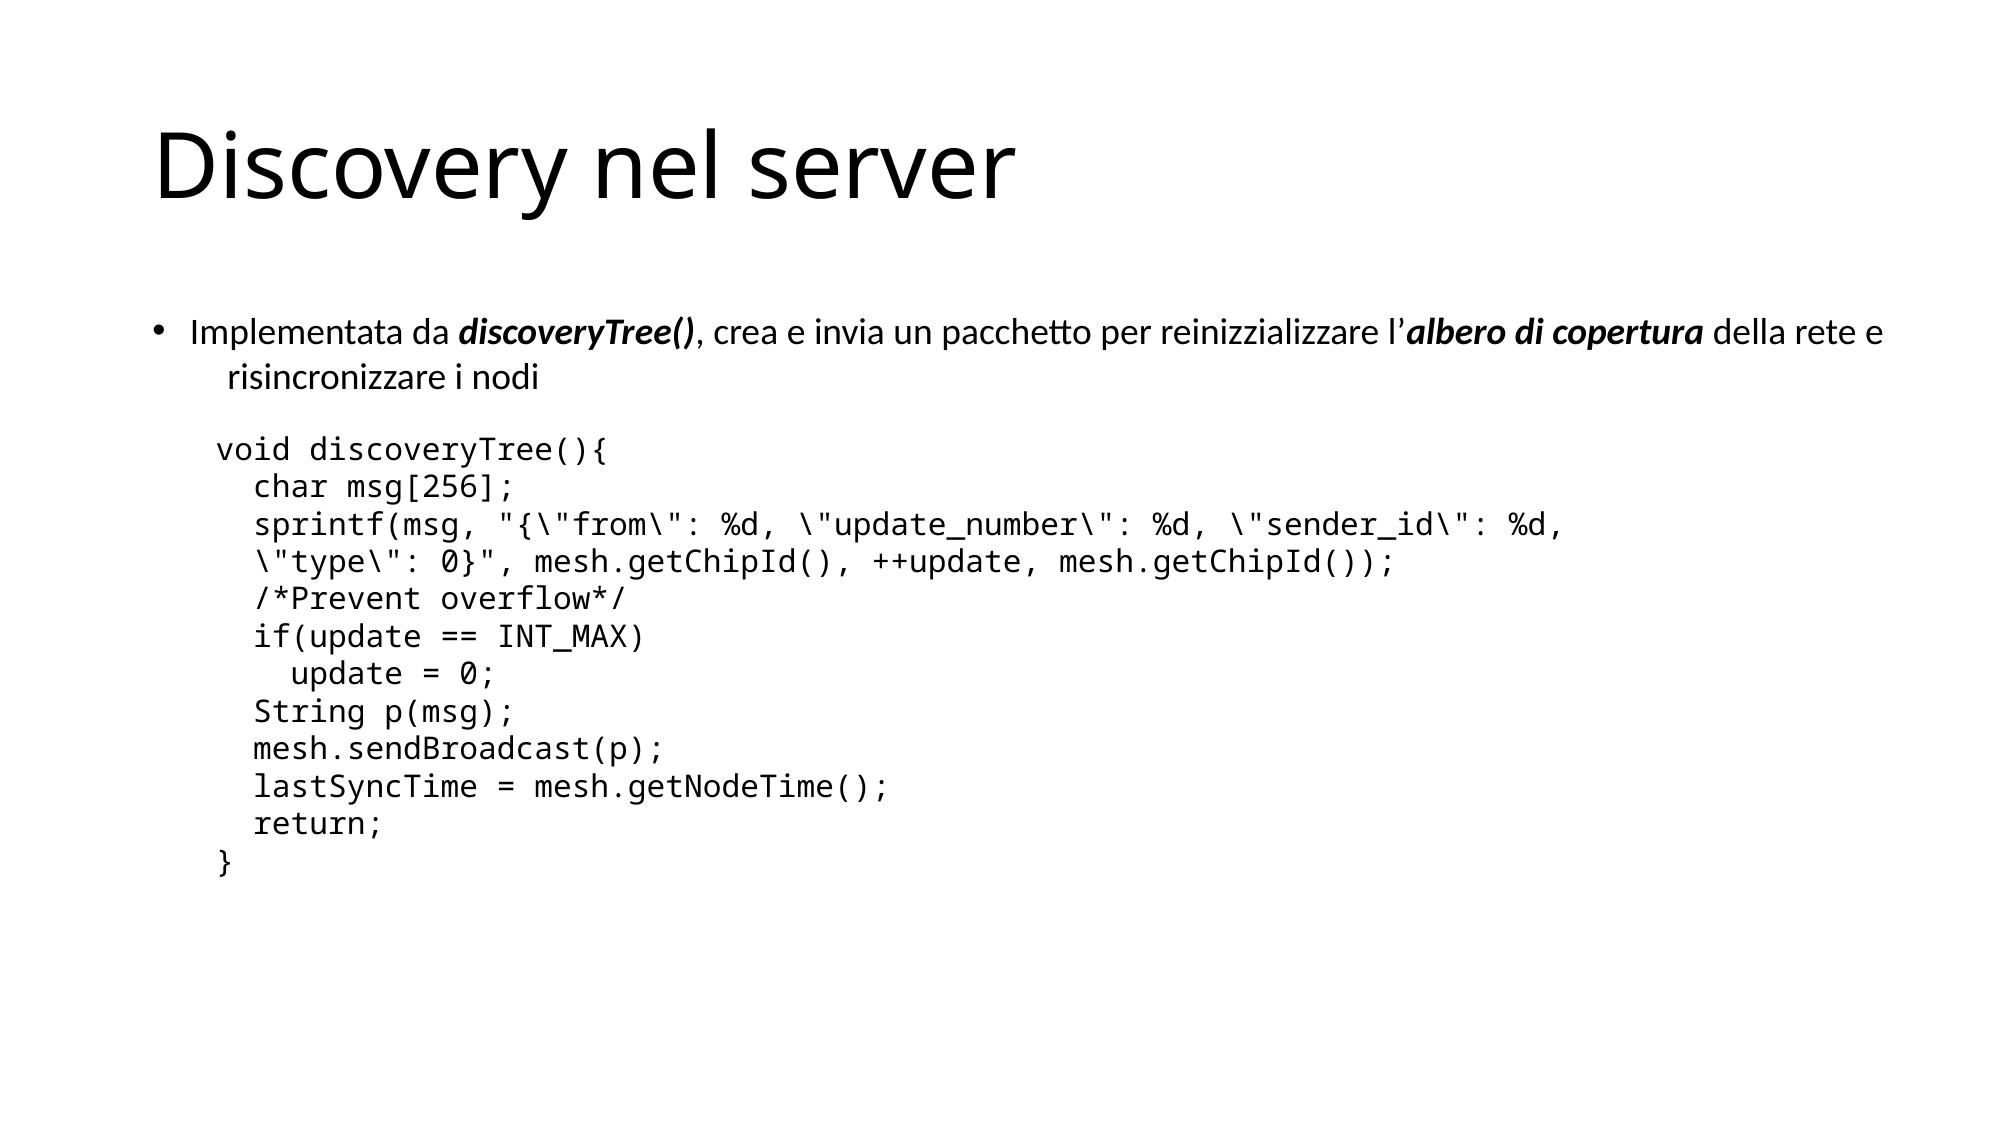

# Discovery nel server
Implementata da discoveryTree(), crea e invia un pacchetto per reinizzializzare l’albero di copertura della rete e
risincronizzare i nodi
void discoveryTree(){
 char msg[256];
 sprintf(msg, "{\"from\": %d, \"update_number\": %d, \"sender_id\": %d,
 \"type\": 0}", mesh.getChipId(), ++update, mesh.getChipId());
 /*Prevent overflow*/
 if(update == INT_MAX)
 update = 0;
 String p(msg);
 mesh.sendBroadcast(p);
 lastSyncTime = mesh.getNodeTime();
 return;
}